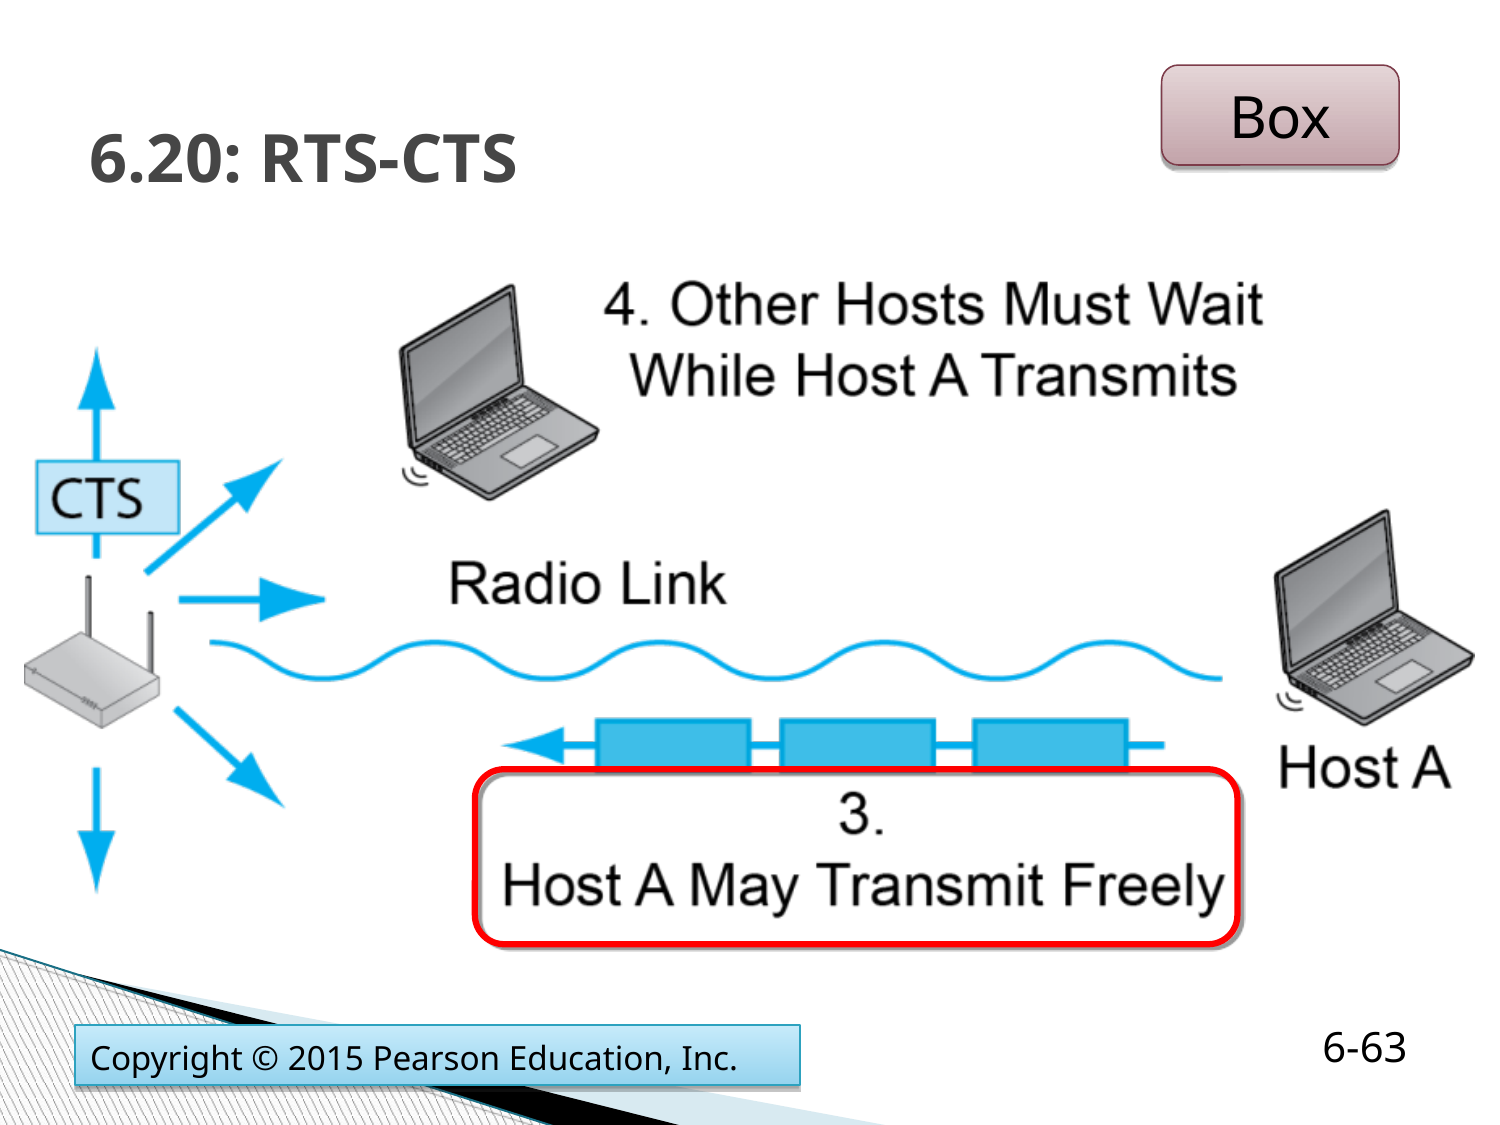

# 6.20: RTS-CTS
Box
Copyright © 2015 Pearson Education, Inc.